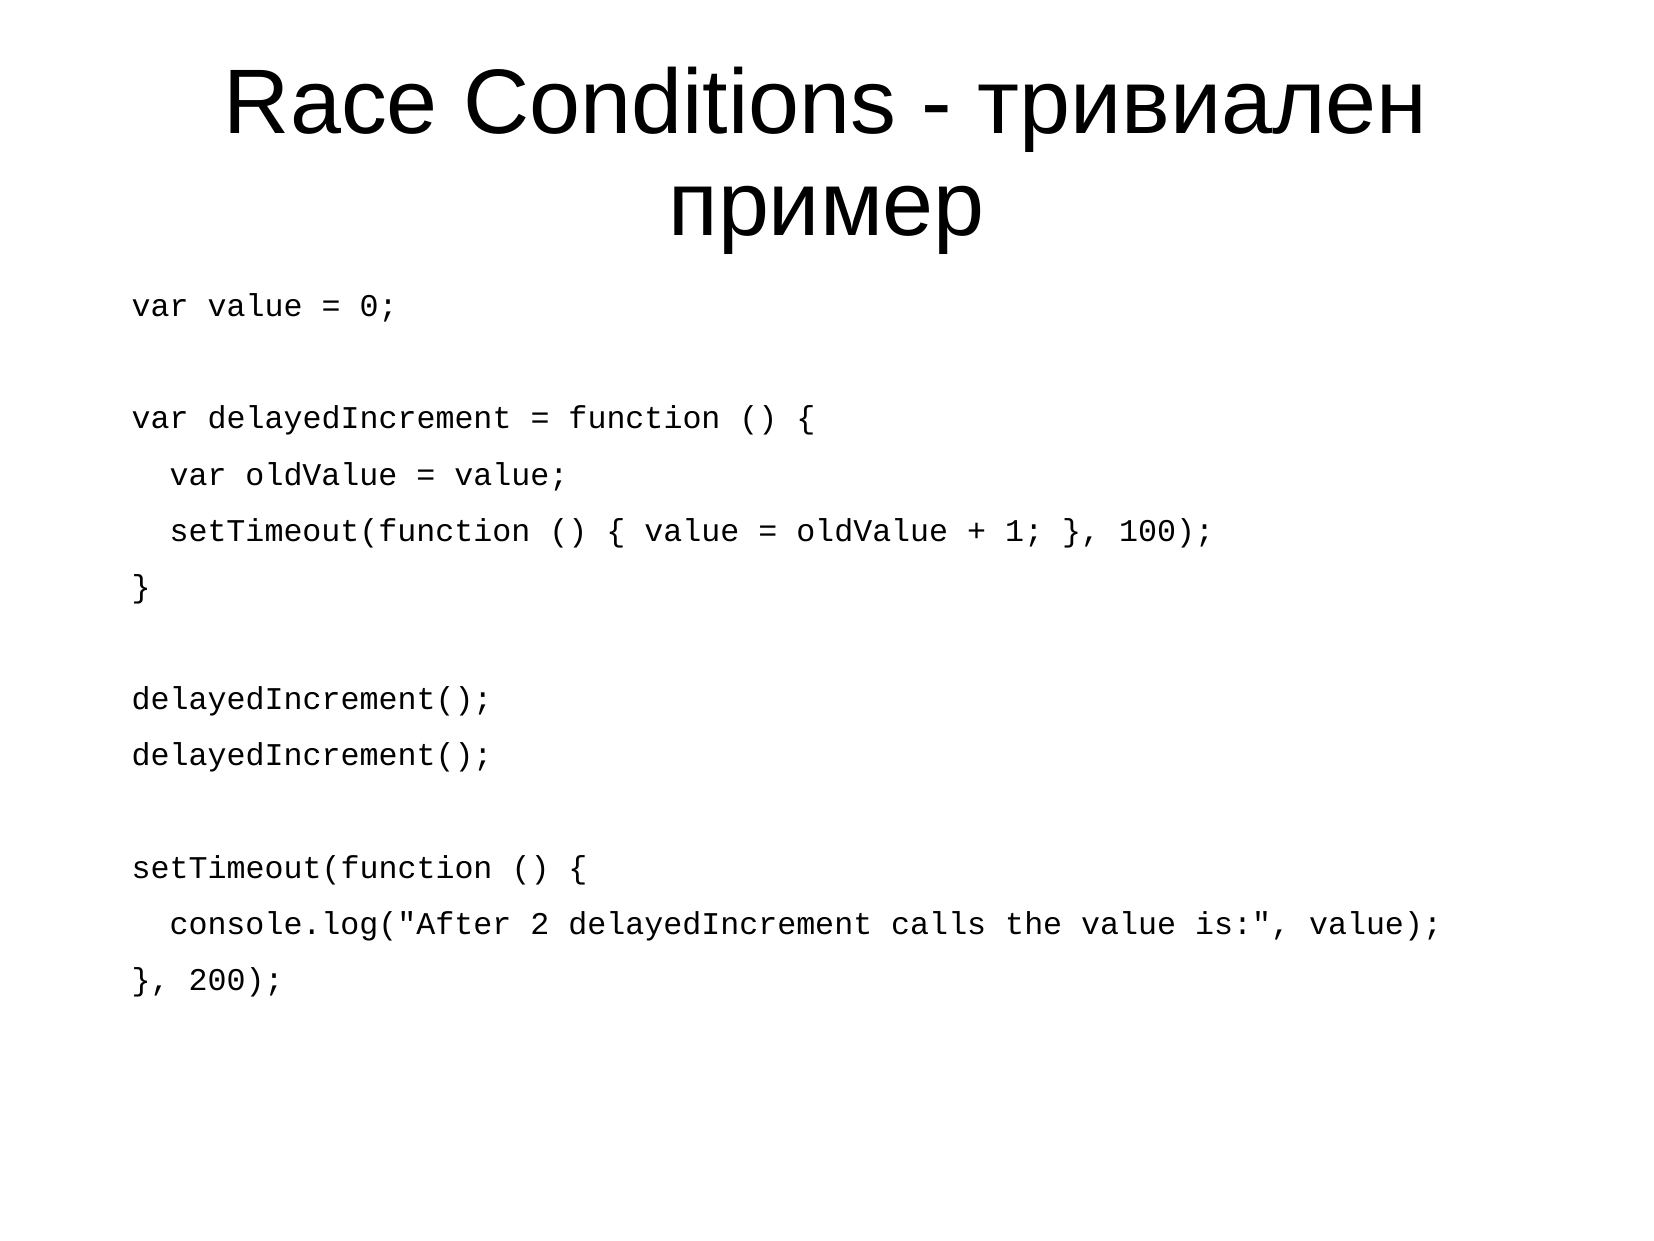

# Race Conditions - тривиален пример
var value = 0;
var delayedIncrement = function () {
 var oldValue = value;
 setTimeout(function () { value = oldValue + 1; }, 100);
}
delayedIncrement();
delayedIncrement();
setTimeout(function () {
 console.log("After 2 delayedIncrement calls the value is:", value);
}, 200);